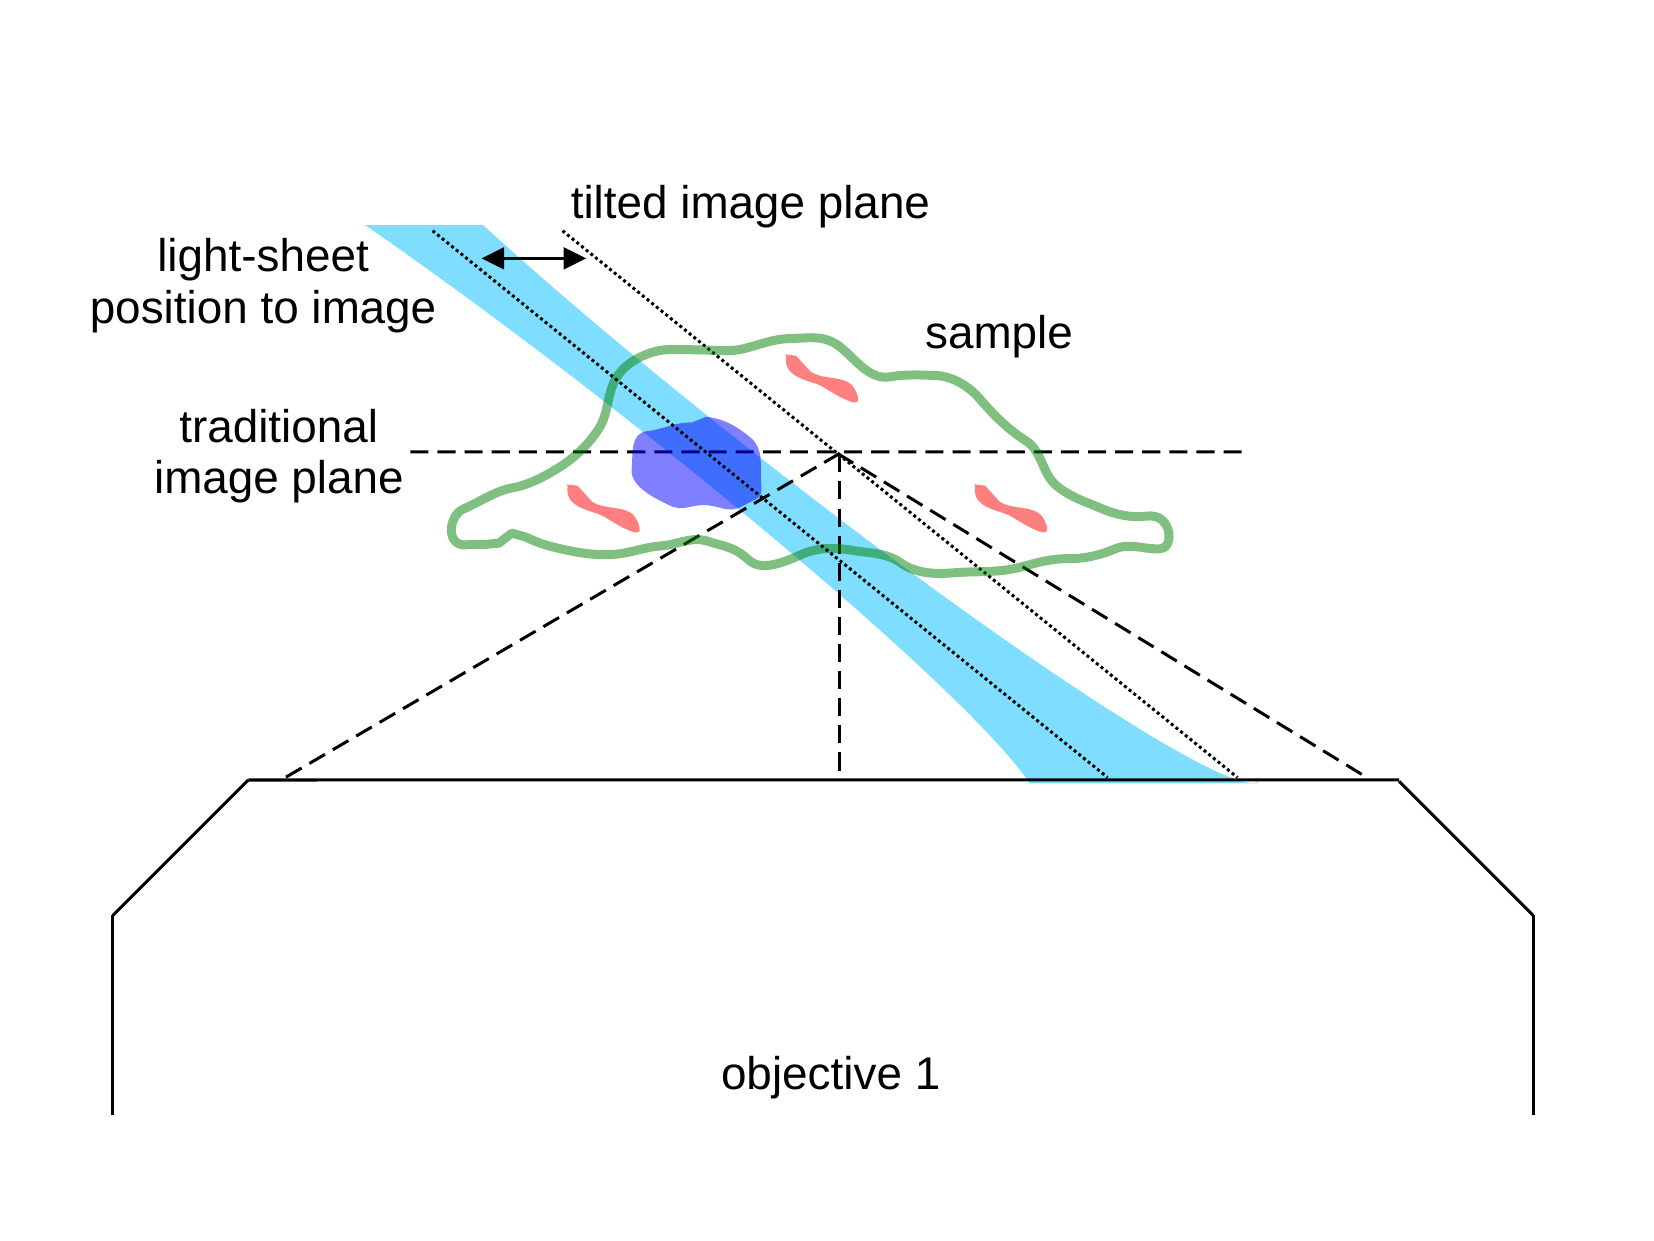

tilted image plane
light-sheet position to image
sample
traditional image plane
objective 1